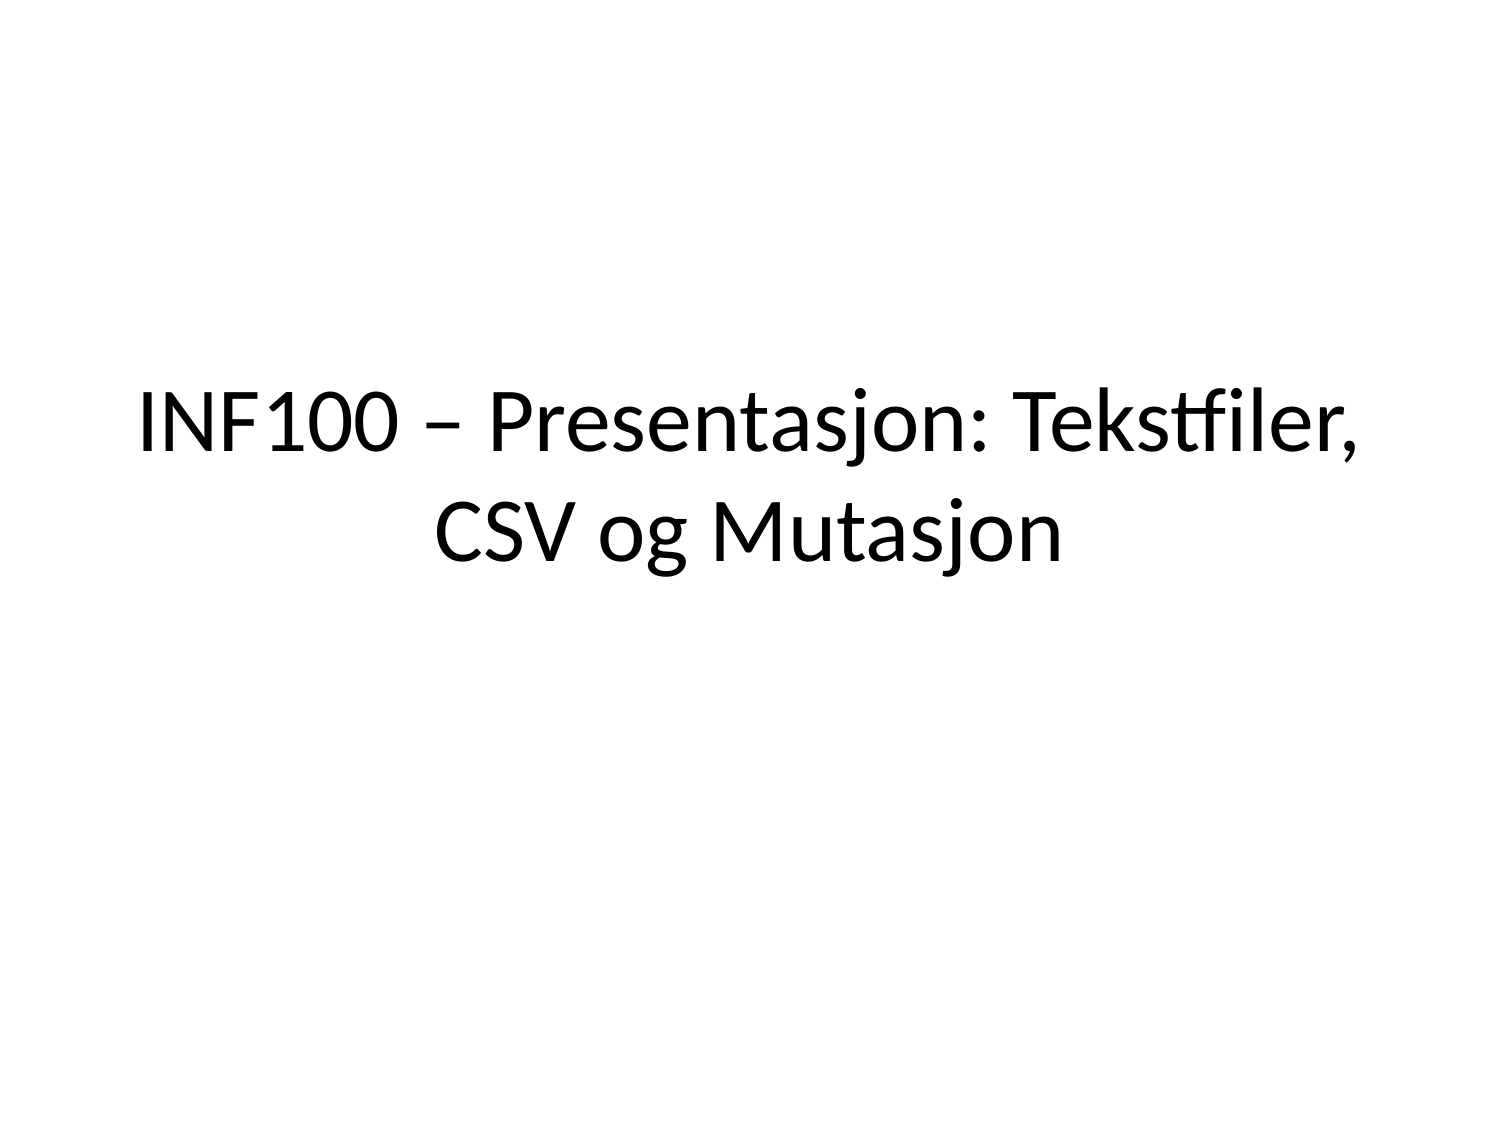

# INF100 – Presentasjon: Tekstfiler, CSV og Mutasjon